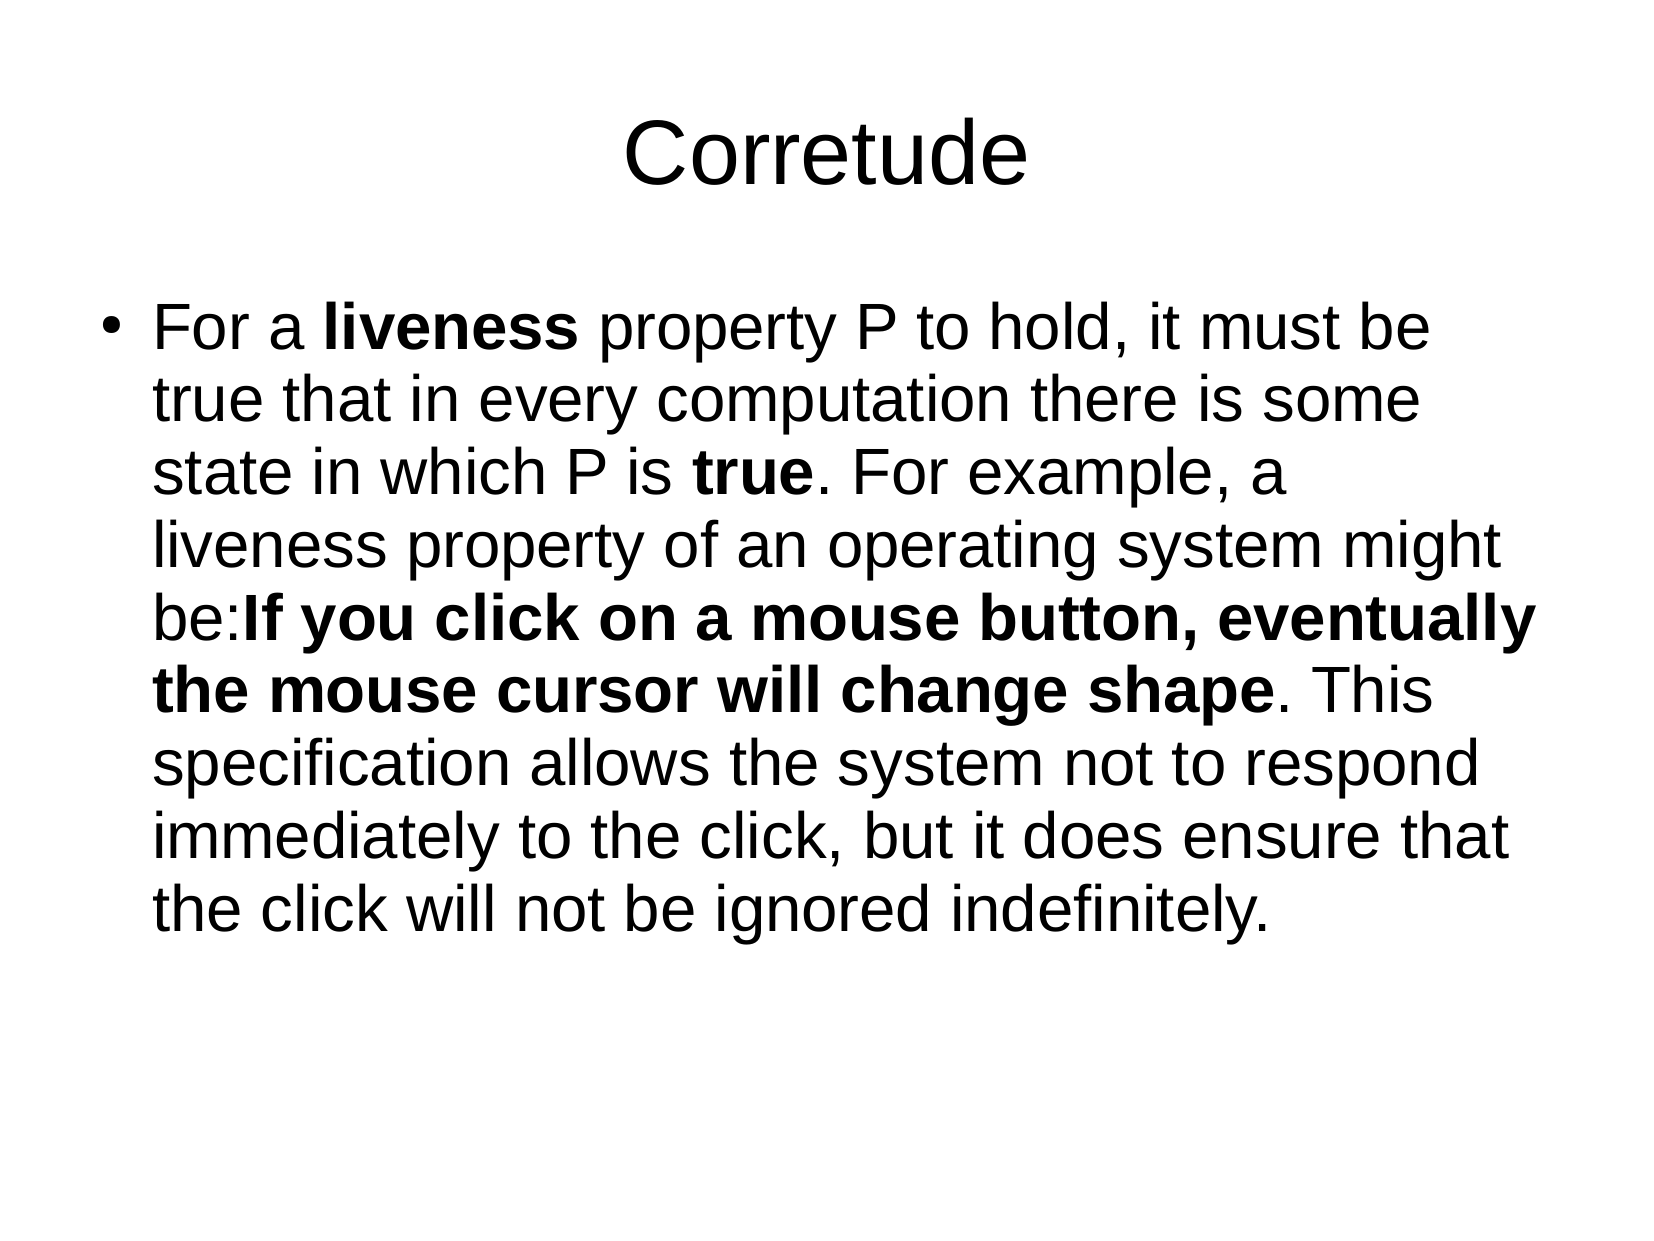

# Corretude
For a liveness property P to hold, it must be true that in every computation there is some state in which P is true. For example, a liveness property of an operating system might be:If you click on a mouse button, eventually the mouse cursor will change shape. This specification allows the system not to respond immediately to the click, but it does ensure that the click will not be ignored indefinitely.